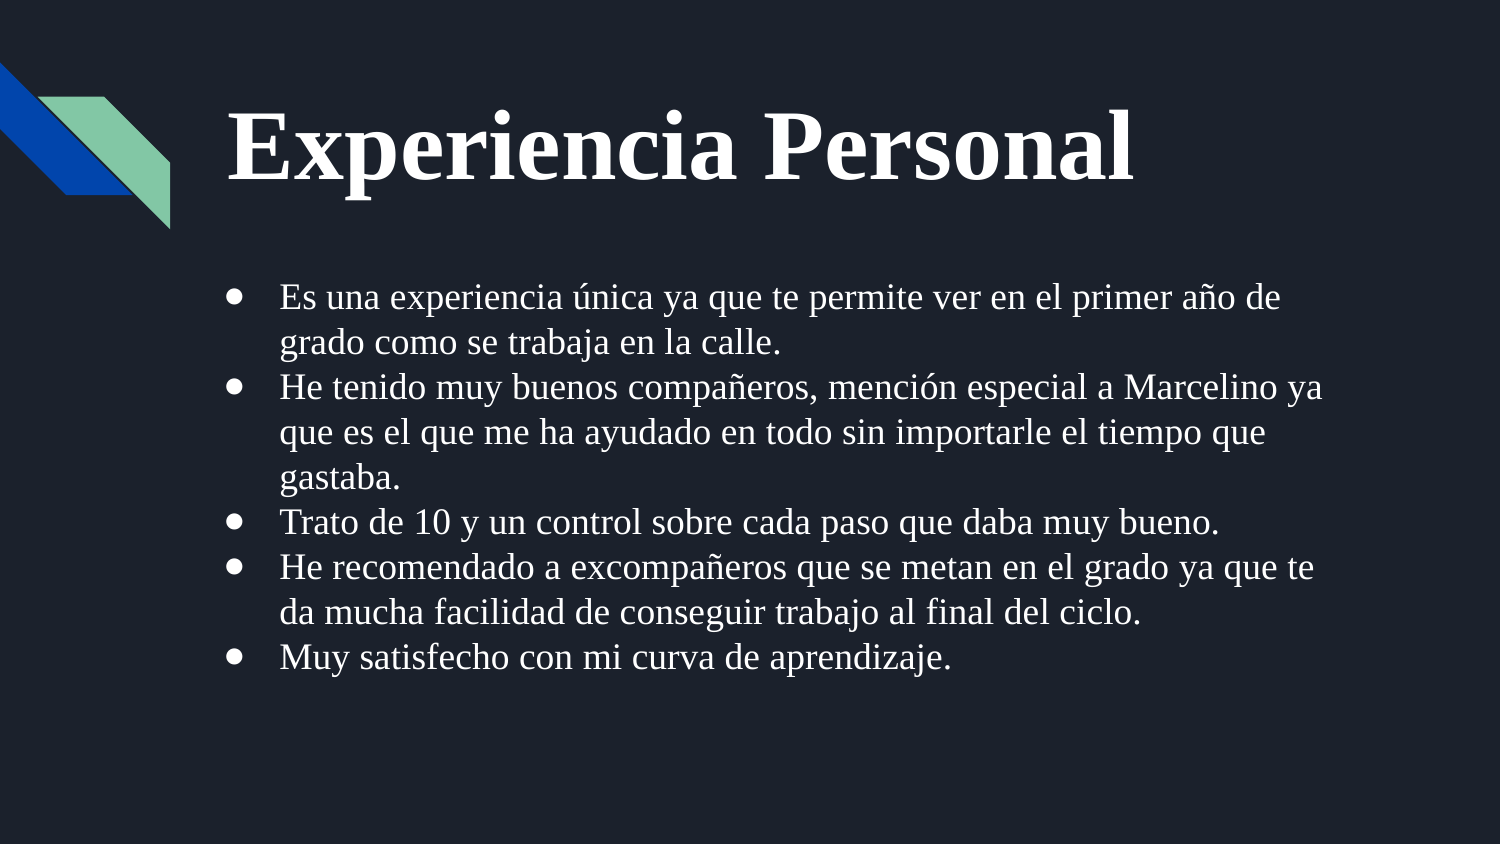

# Experiencia Personal
Es una experiencia única ya que te permite ver en el primer año de grado como se trabaja en la calle.
He tenido muy buenos compañeros, mención especial a Marcelino ya que es el que me ha ayudado en todo sin importarle el tiempo que gastaba.
Trato de 10 y un control sobre cada paso que daba muy bueno.
He recomendado a excompañeros que se metan en el grado ya que te da mucha facilidad de conseguir trabajo al final del ciclo.
Muy satisfecho con mi curva de aprendizaje.